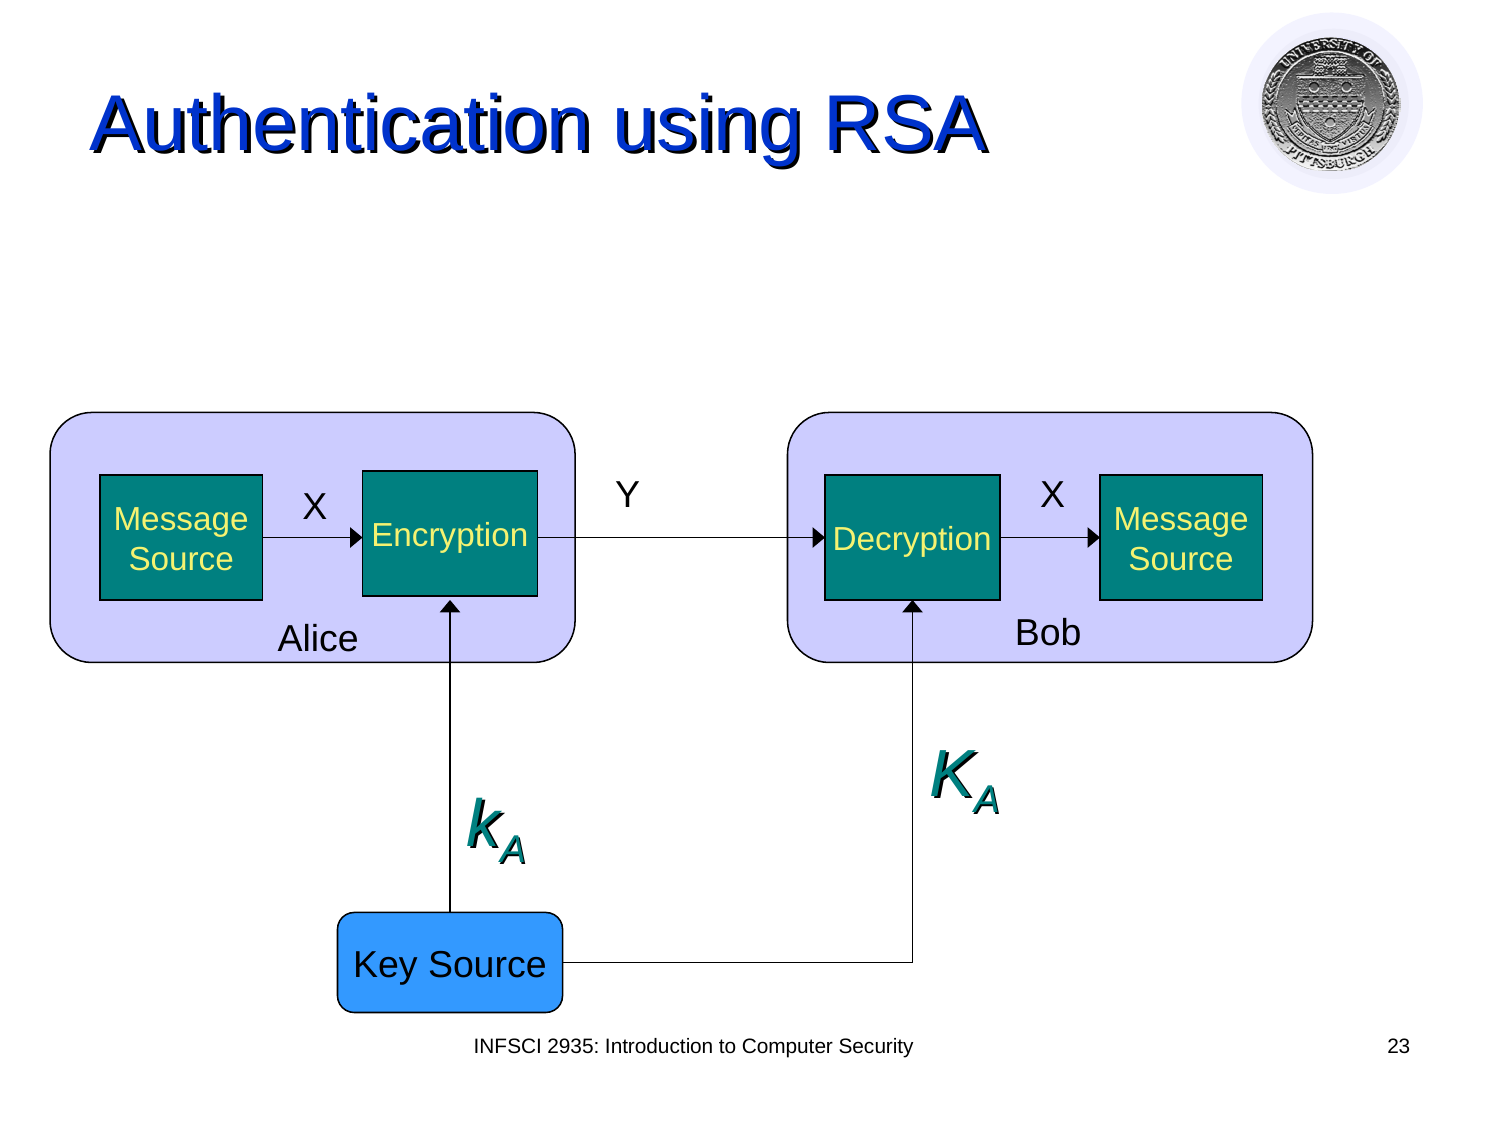

# Authentication using RSA
Y
X
Encryption
Message
Source
X
Decryption
Message
Source
Bob
Alice
KA
kA
Key Source
23